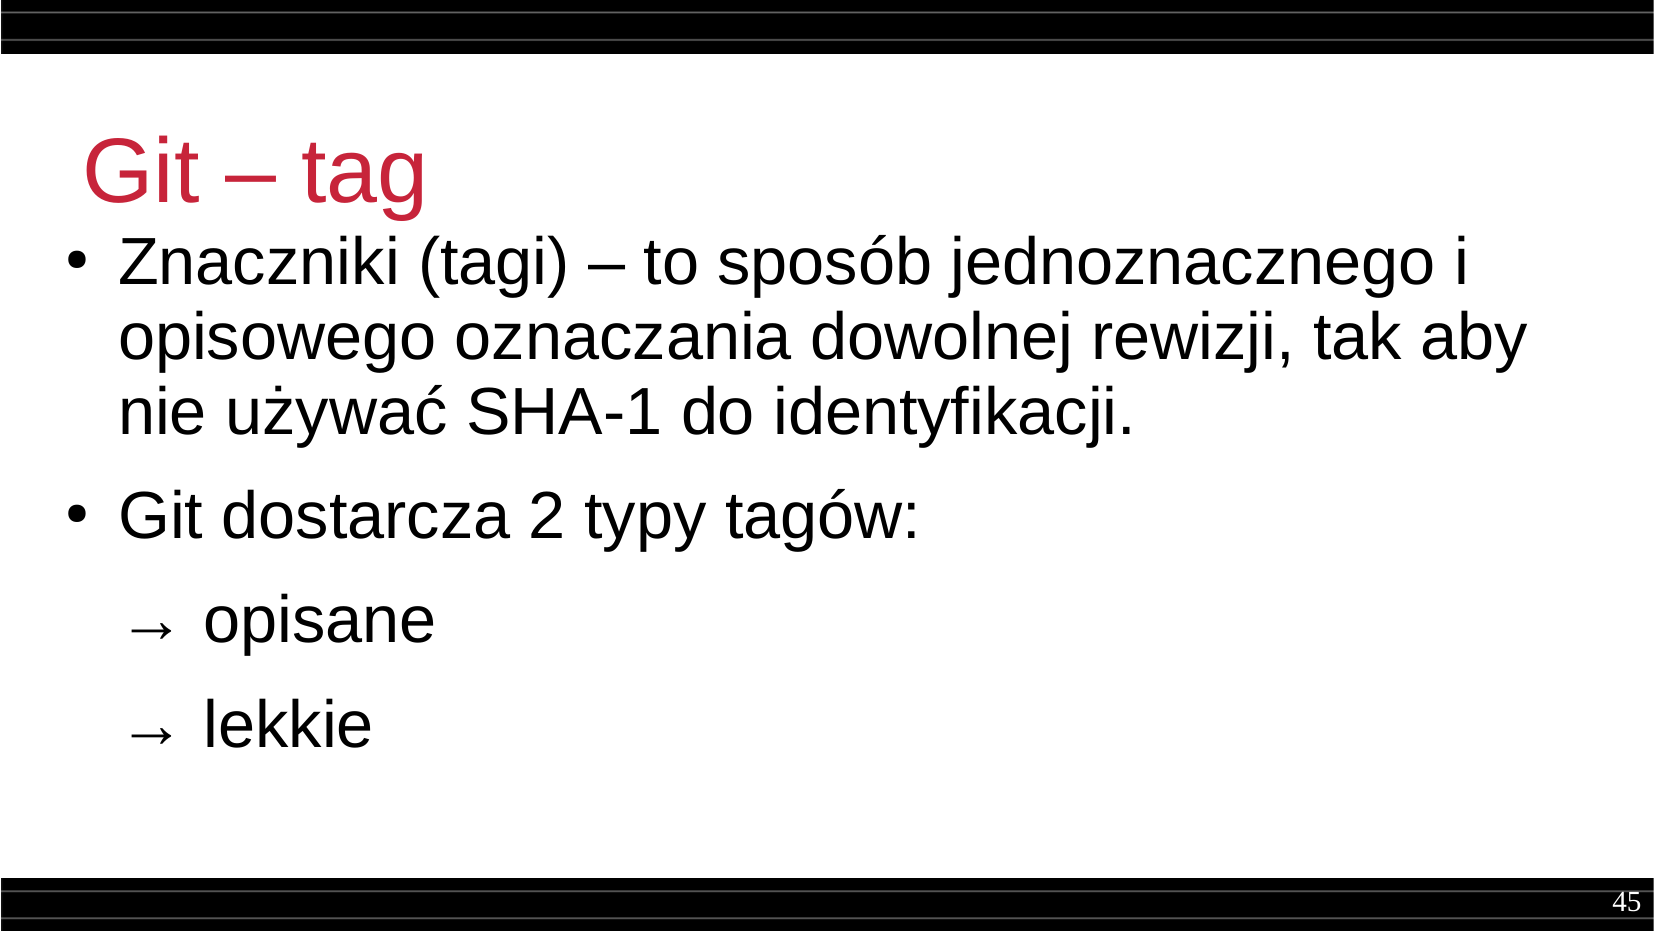

# Git – tag
Znaczniki (tagi) – to sposób jednoznacznego i opisowego oznaczania dowolnej rewizji, tak aby nie używać SHA-1 do identyfikacji.
Git dostarcza 2 typy tagów:
→ opisane
→ lekkie